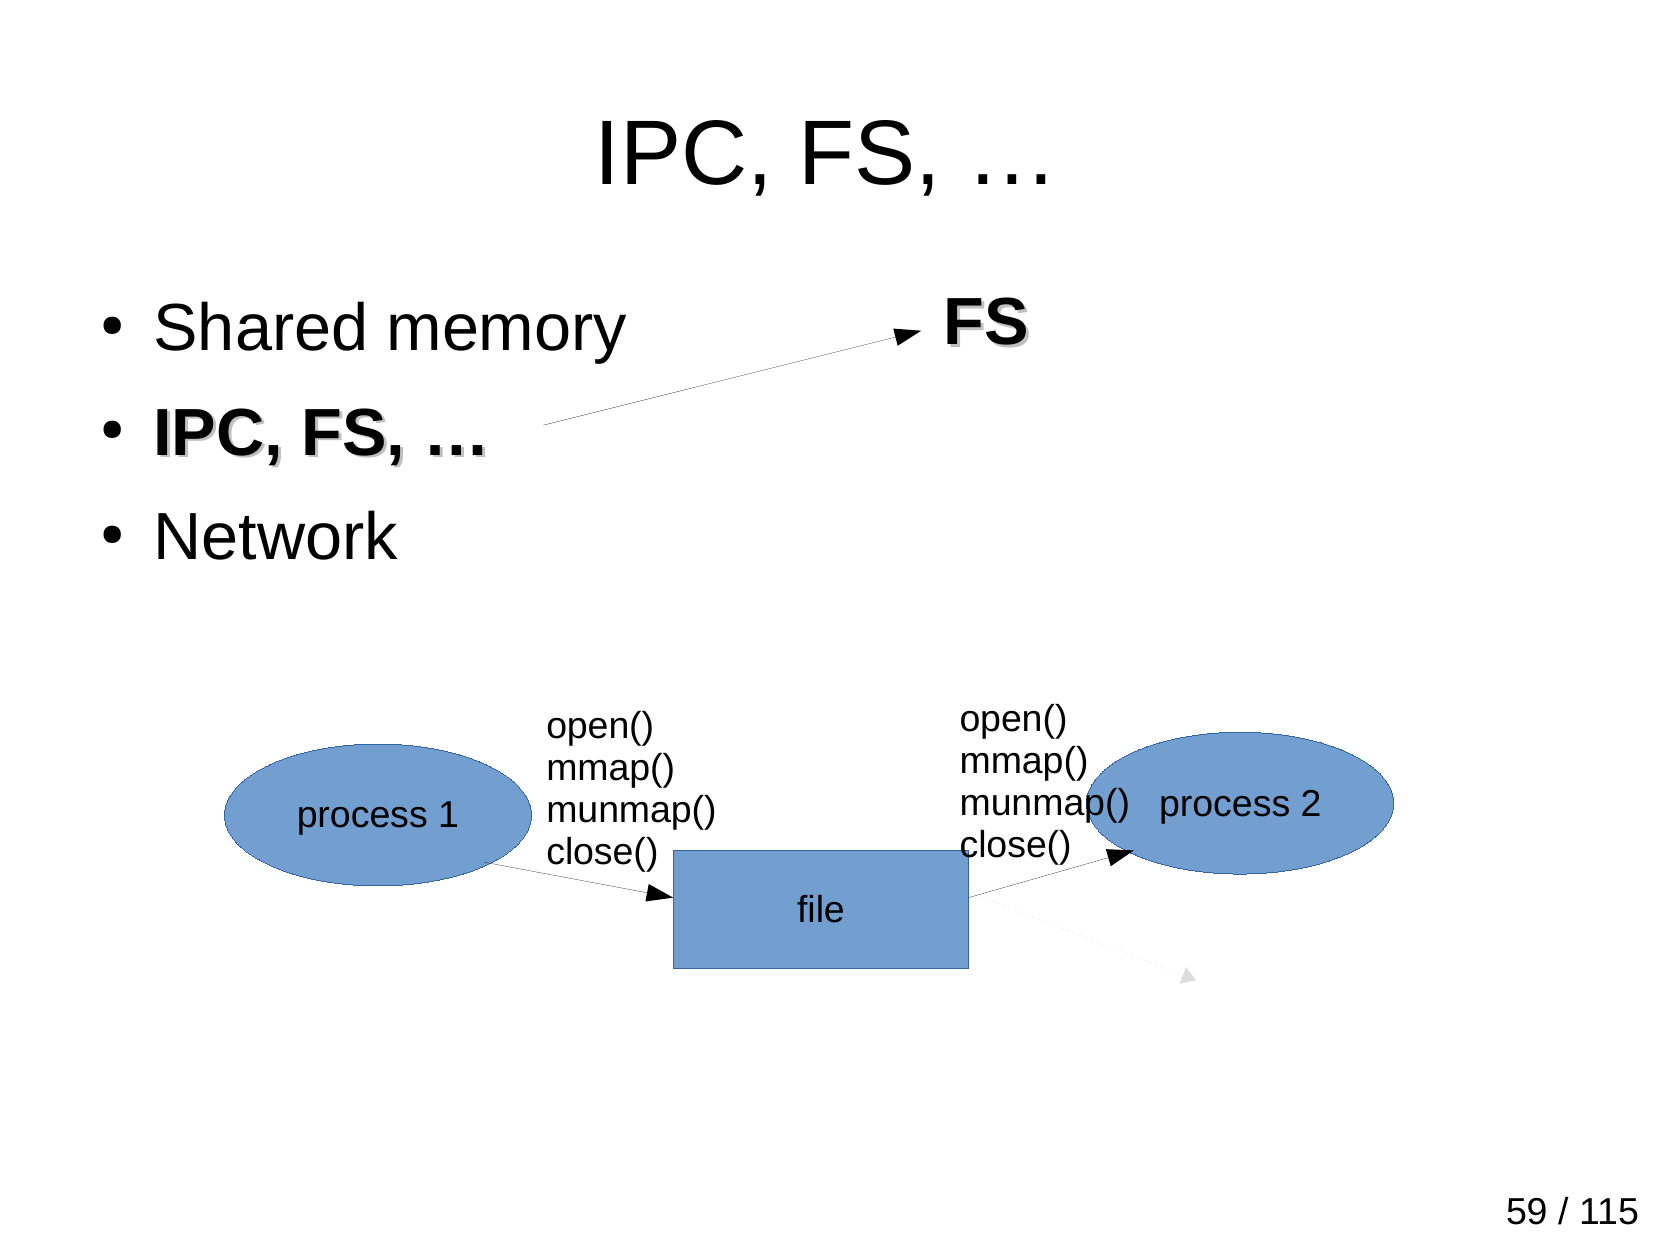

# IPC, FS, …
FS
Shared memory
IPC, FS, …
Network
open()
mmap()
munmap()
close()
open()
mmap()
munmap()
close()
process 2
process 1
file